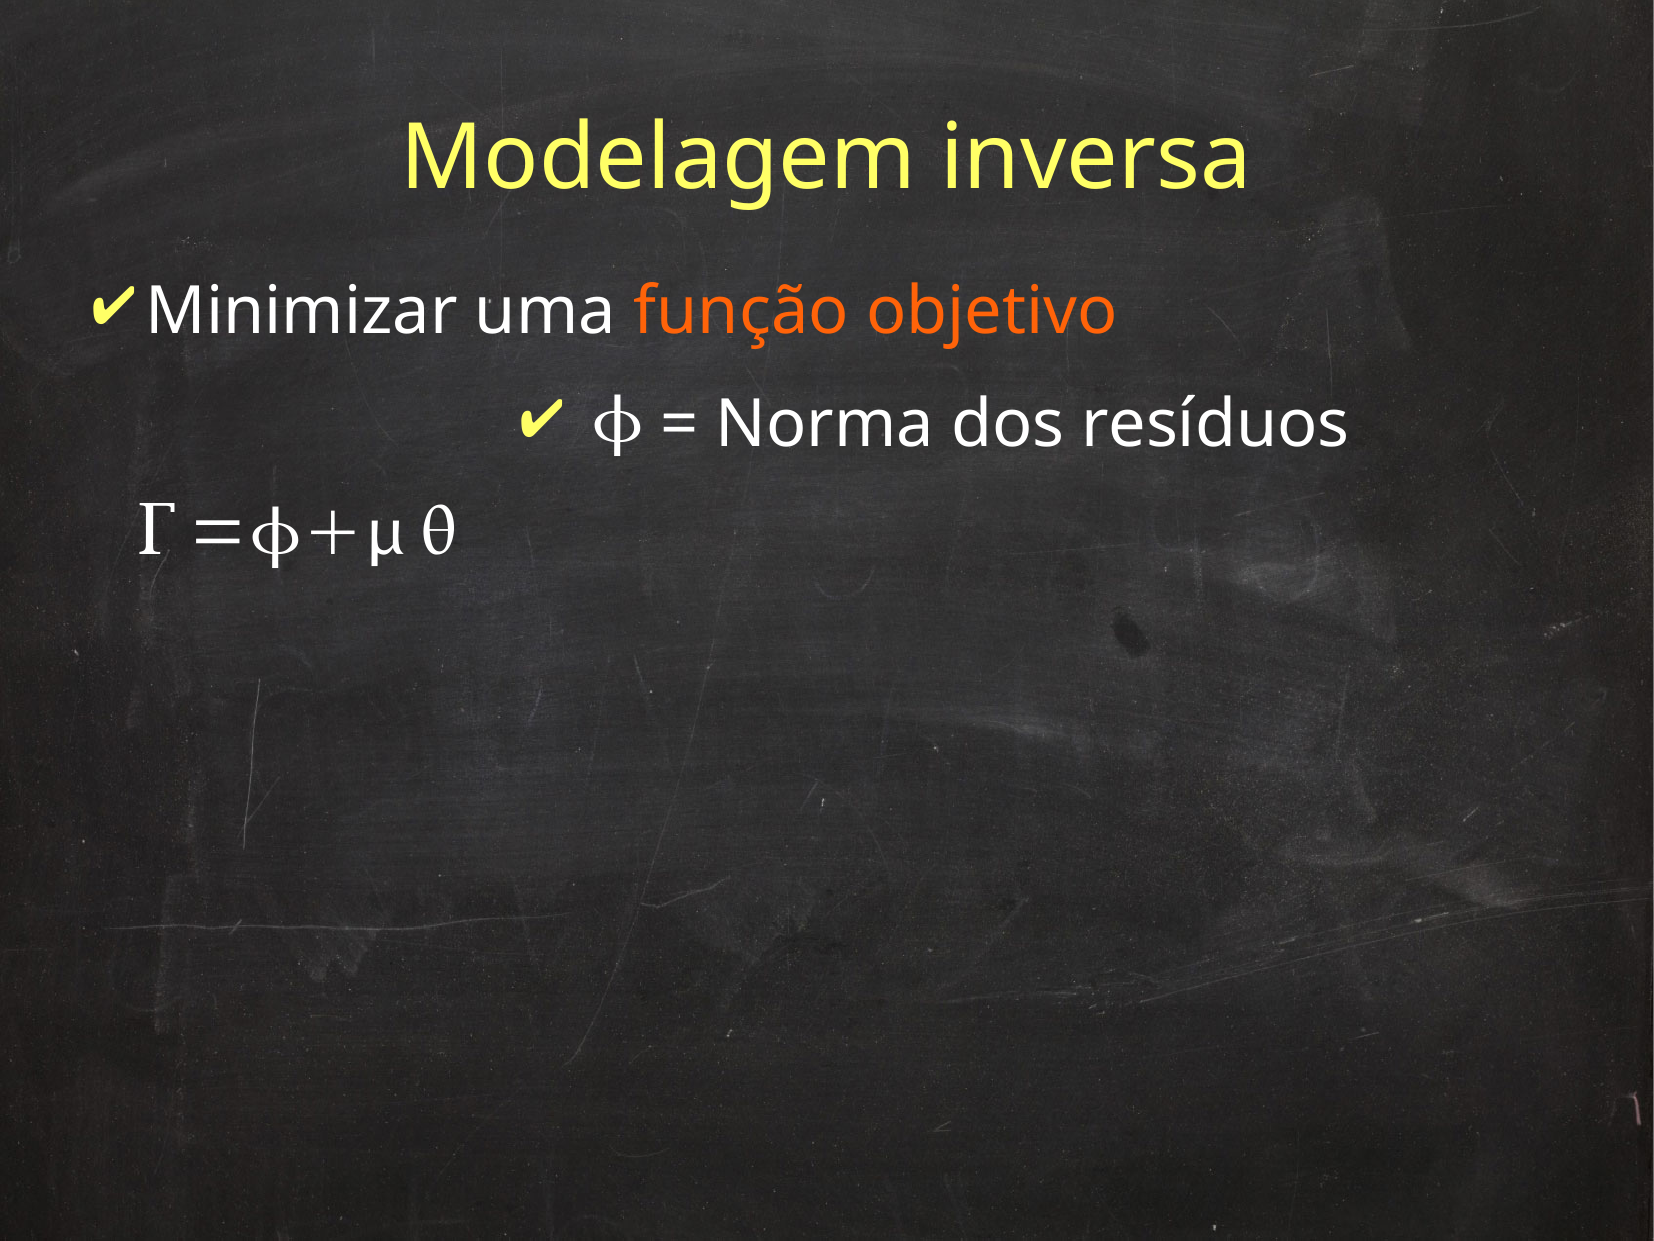

# Modelagem inversa
Minimizar uma função objetivo
 = Norma dos resíduos